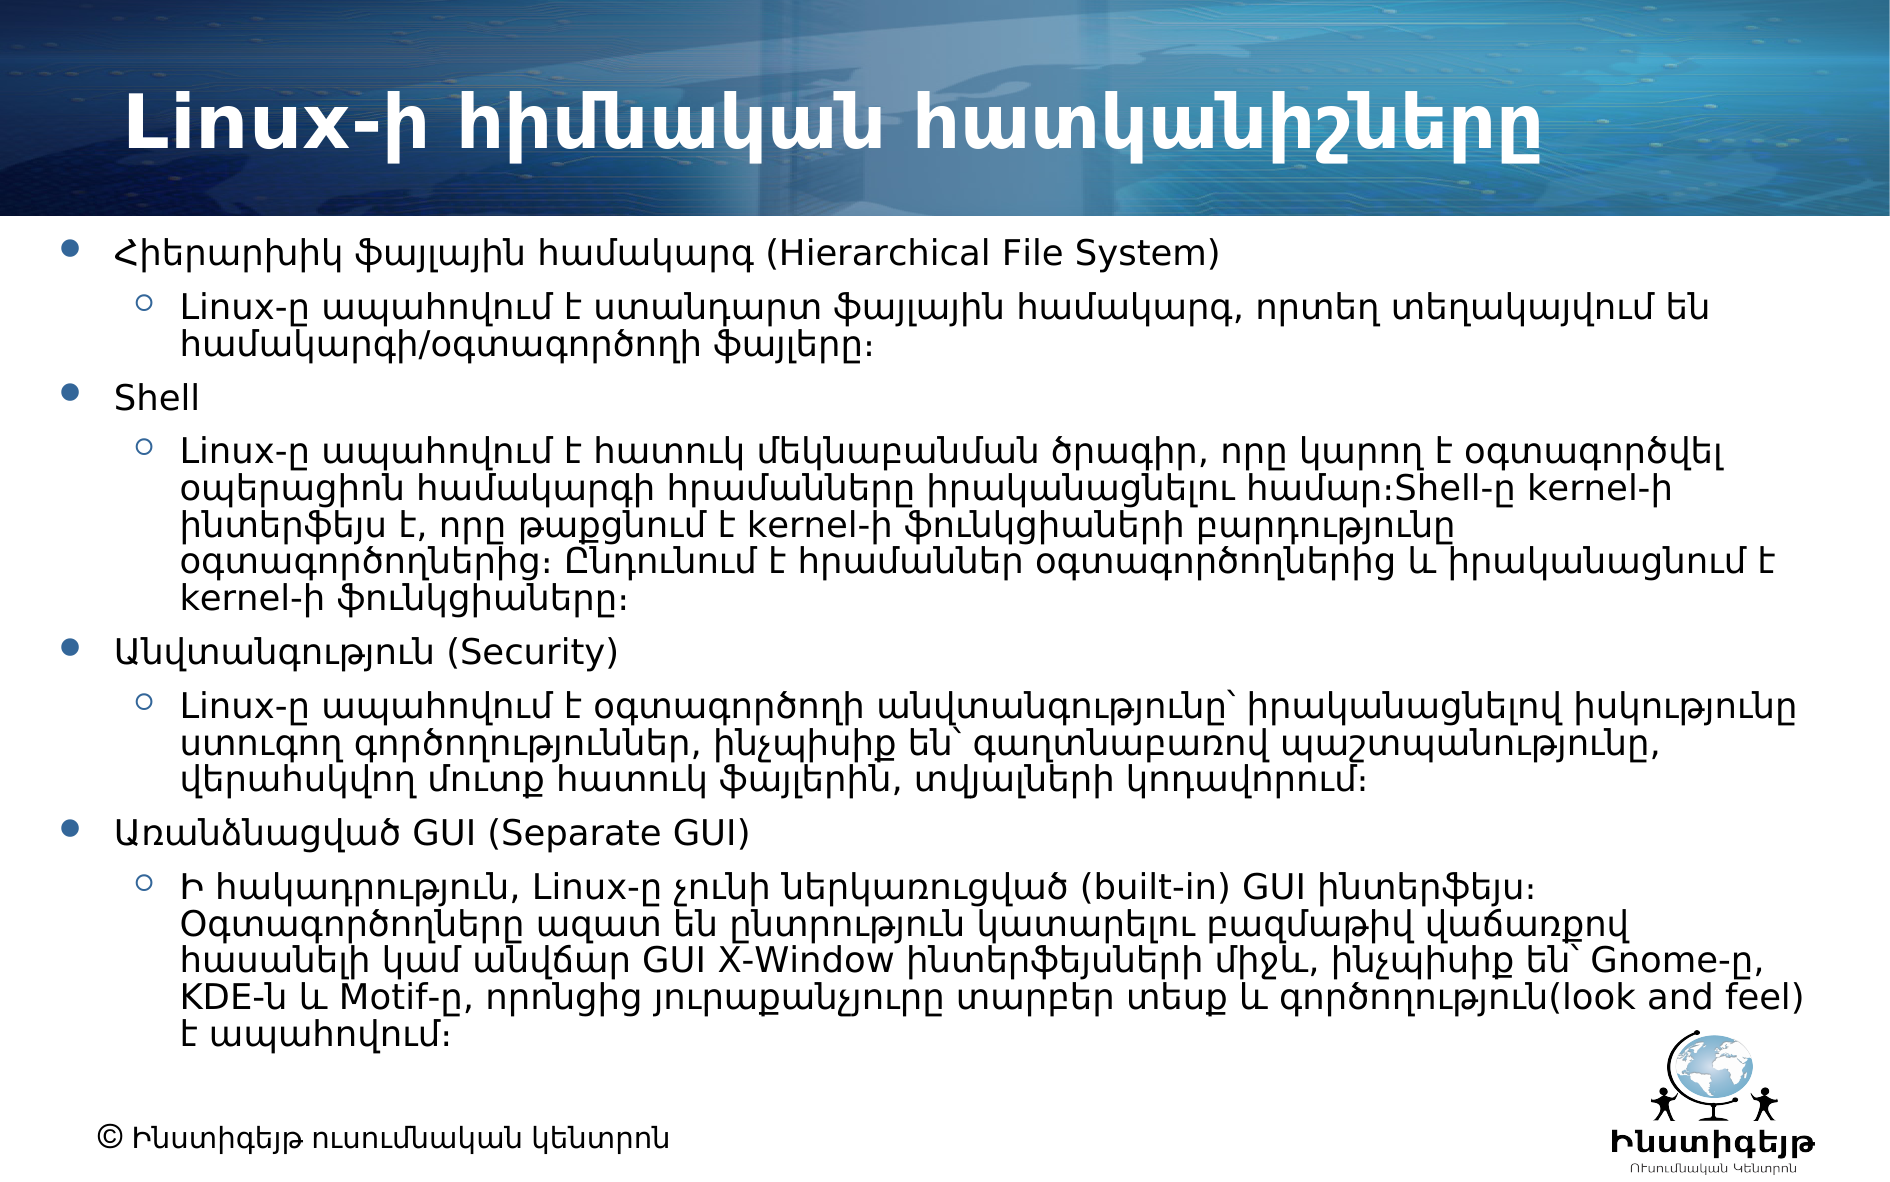

# Linux-ի հիմնական հատկանիշները
Հիերարխիկ ֆայլային համակարգ (Hierarchical File System)
Linux-ը ապահովում է ստանդարտ ֆայլային համակարգ, որտեղ տեղակայվում են համակարգի/օգտագործողի ֆայլերը։
Shell
Linux-ը ապահովում է հատուկ մեկնաբանման ծրագիր, որը կարող է օգտագործվել օպերացիոն համակարգի հրամանները իրականացնելու համար։Shell-ը kernel-ի ինտերֆեյս է, որը թաքցնում է kernel-ի ֆունկցիաների բարդությունը օգտագործողներից։ Ընդունում է հրամաններ օգտագործողներից և իրականացնում է kernel-ի ֆունկցիաները։
Անվտանգություն (Security)
Linux-ը ապահովում է օգտագործողի անվտանգությունը՝ իրականացնելով իսկությունը ստուգող գործողություններ, ինչպիսիք են՝ գաղտնաբառով պաշտպանությունը, վերահսկվող մուտք հատուկ ֆայլերին, տվյալների կոդավորում։
Առանձնացված GUI (Separate GUI)
Ի հակադրություն, Linux-ը չունի ներկառուցված (built-in) GUI ինտերֆեյս։ Օգտագործողները ազատ են ընտրություն կատարելու բազմաթիվ վաճառքով հասանելի կամ անվճար GUI X-Window ինտերֆեյսների միջև, ինչպիսիք են՝ Gnome-ը, KDE-ն և Motif-ը, որոնցից յուրաքանչյուրը տարբեր տեսք և գործողություն(look and feel) է ապահովում։